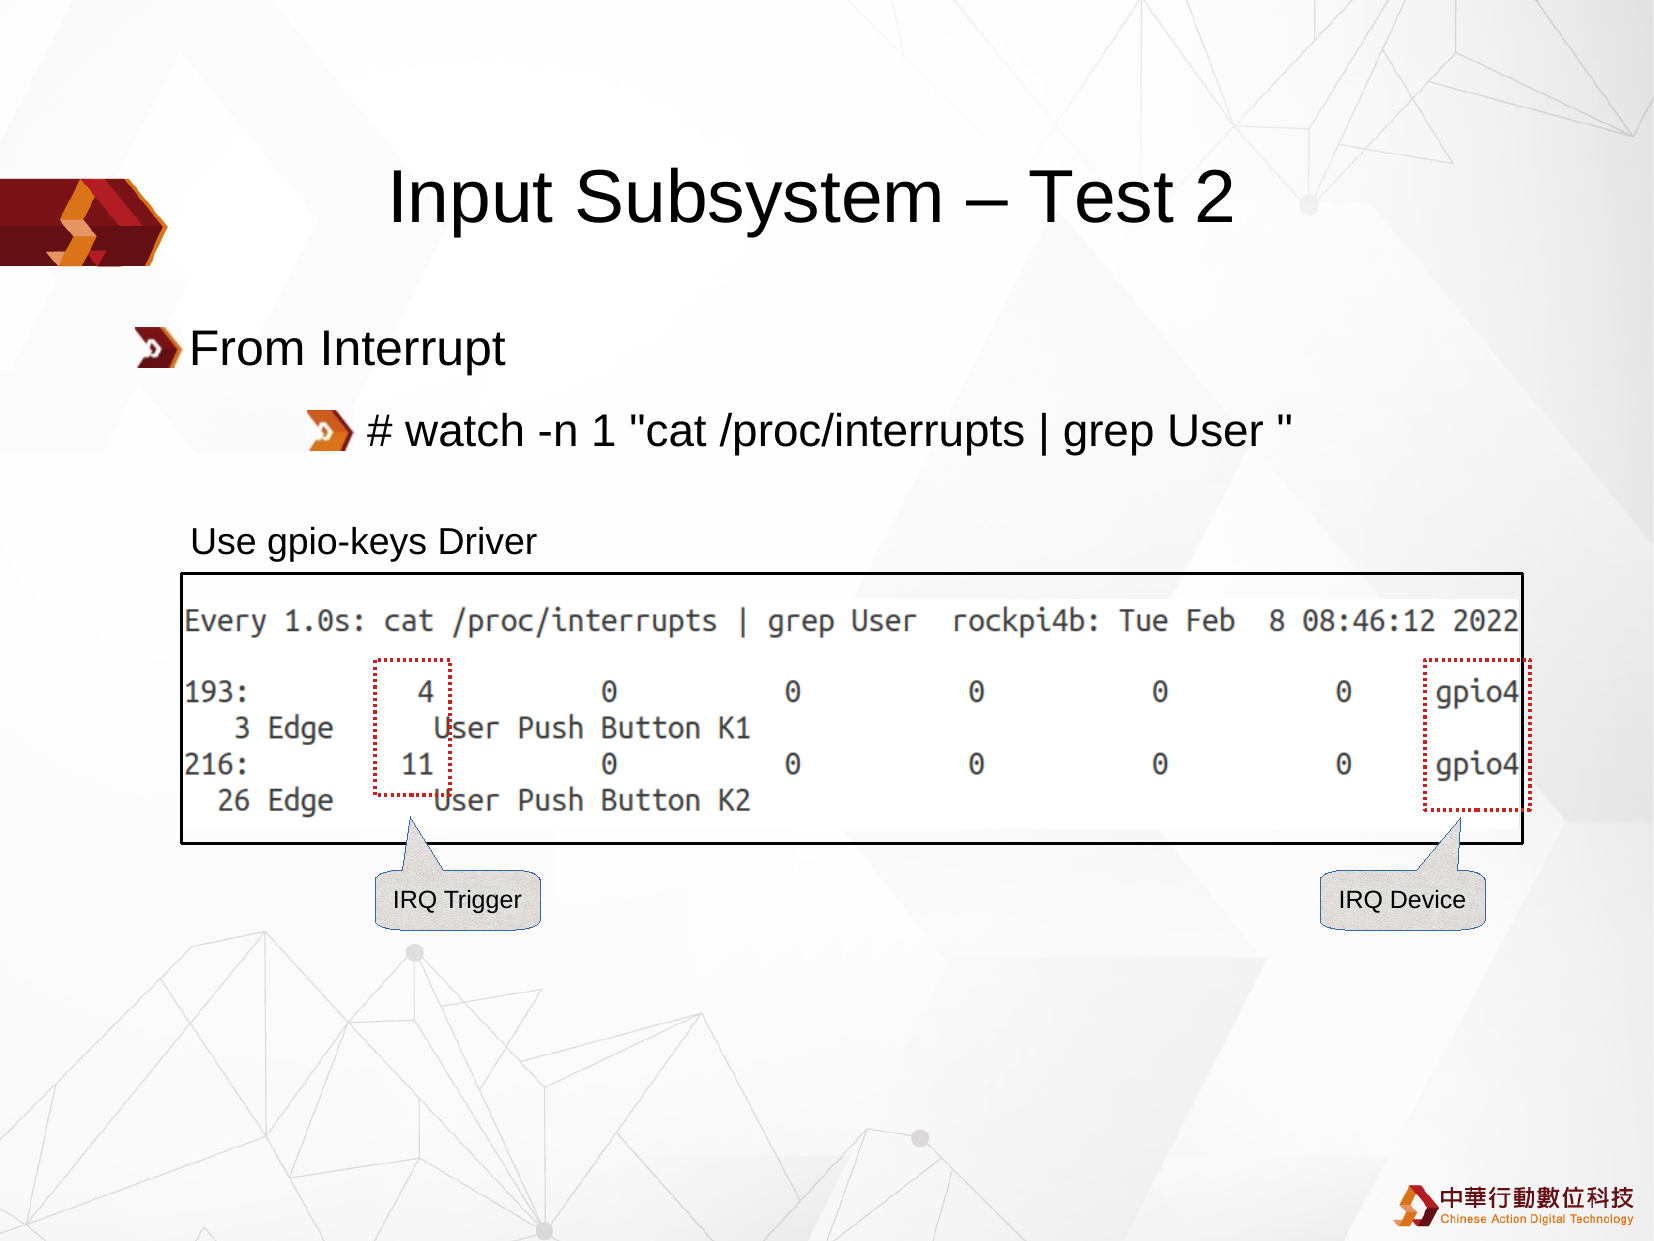

# Input Subsystem – Test 2
From Interrupt
 # watch -n 1 "cat /proc/interrupts | grep User "
Use gpio-keys Driver
IRQ Trigger
IRQ Device